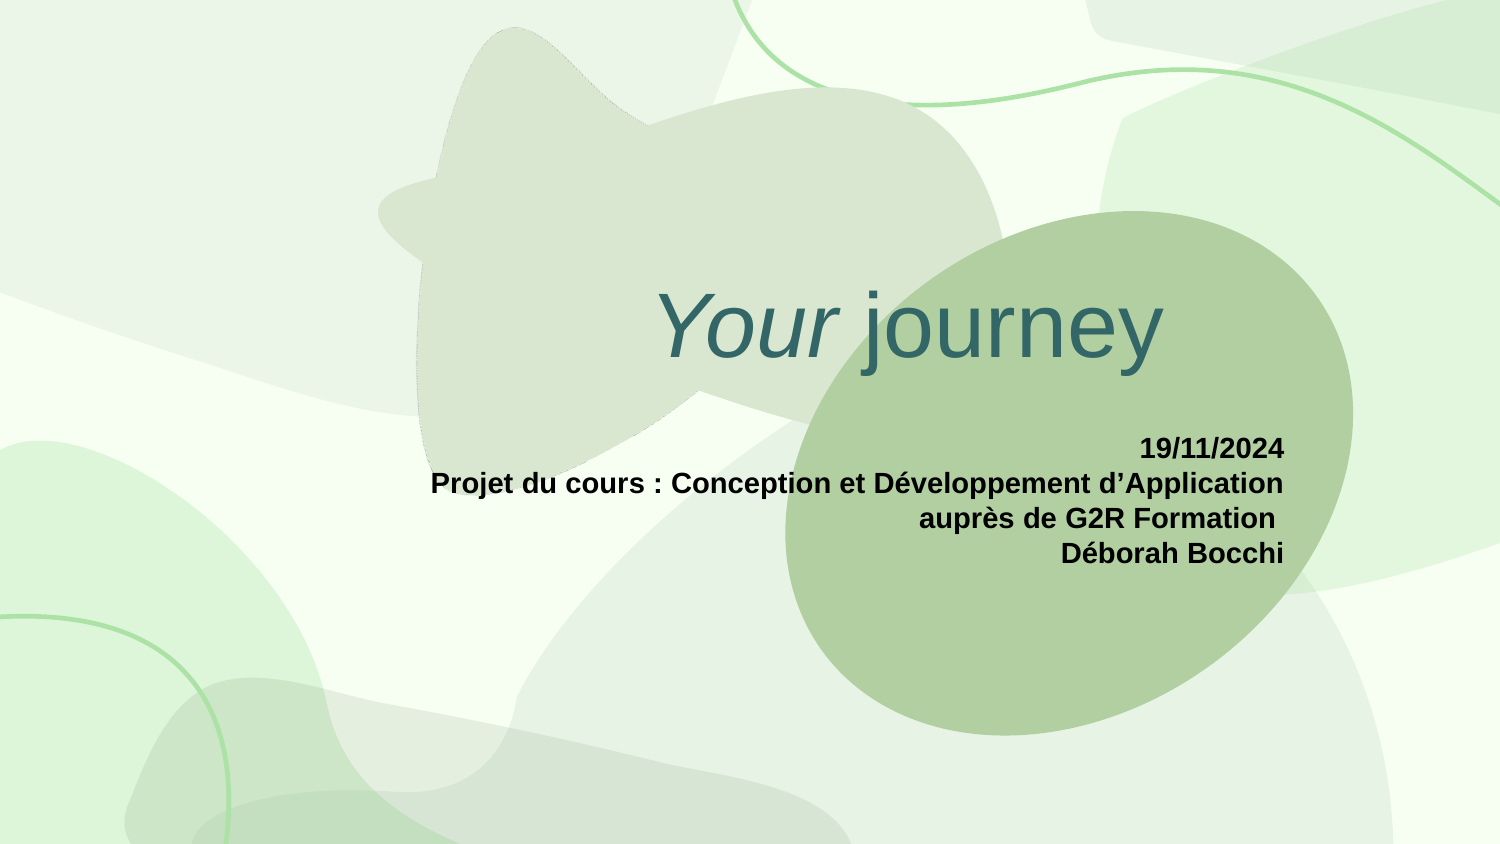

# Your journey
19/11/2024
Projet du cours : Conception et Développement d’Application
auprès de G2R Formation
Déborah Bocchi